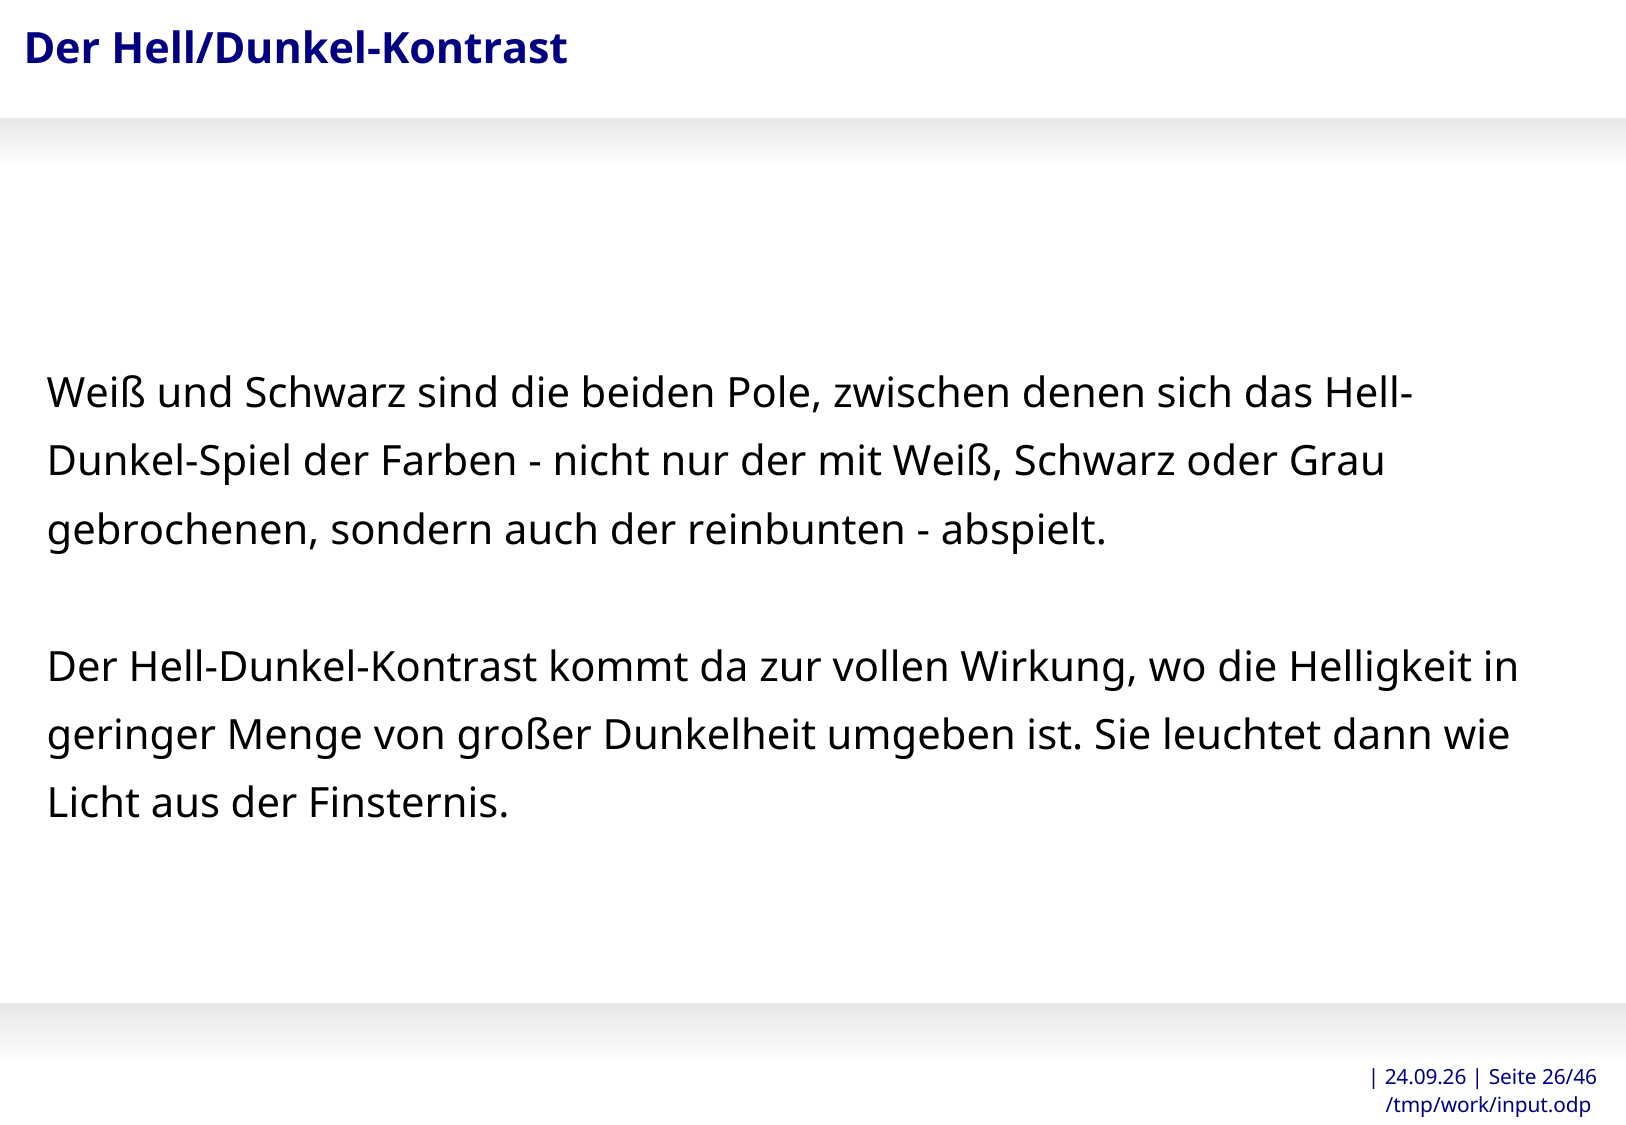

# Der Hell/Dunkel-Kontrast
Weiß und Schwarz sind die beiden Pole, zwischen denen sich das Hell-Dunkel-Spiel der Farben - nicht nur der mit Weiß, Schwarz oder Grau gebrochenen, sondern auch der reinbunten - abspielt.
Der Hell-Dunkel-Kontrast kommt da zur vollen Wirkung, wo die Helligkeit in geringer Menge von großer Dunkelheit umgeben ist. Sie leuchtet dann wie Licht aus der Finsternis.